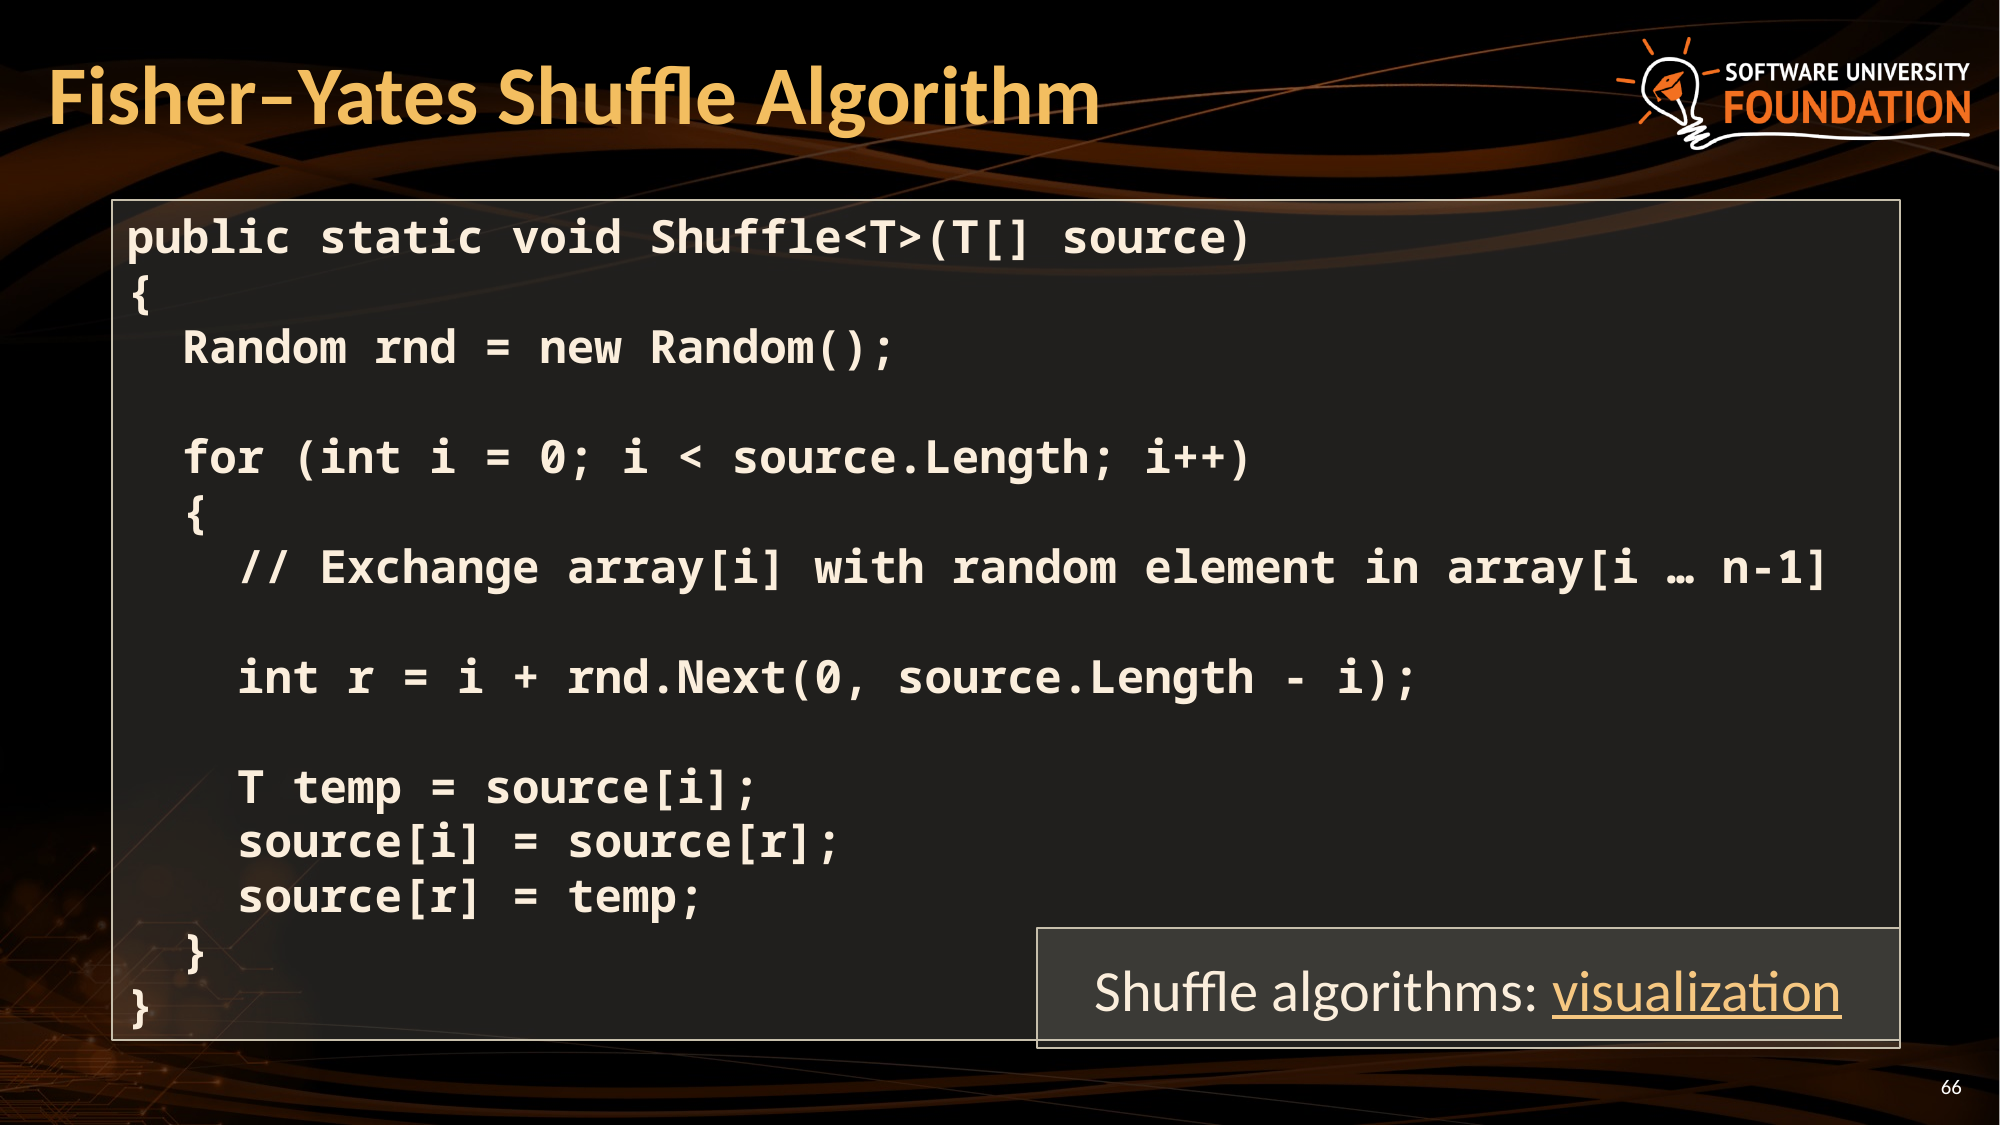

# Fisher–Yates Shuffle Algorithm
public static void Shuffle<T>(T[] source)
{
 Random rnd = new Random();
 for (int i = 0; i < source.Length; i++)
 {
 // Exchange array[i] with random element in array[i … n-1]
 int r = i + rnd.Next(0, source.Length - i);
 T temp = source[i];
 source[i] = source[r];
 source[r] = temp;
 }
}
Shuffle algorithms: visualization